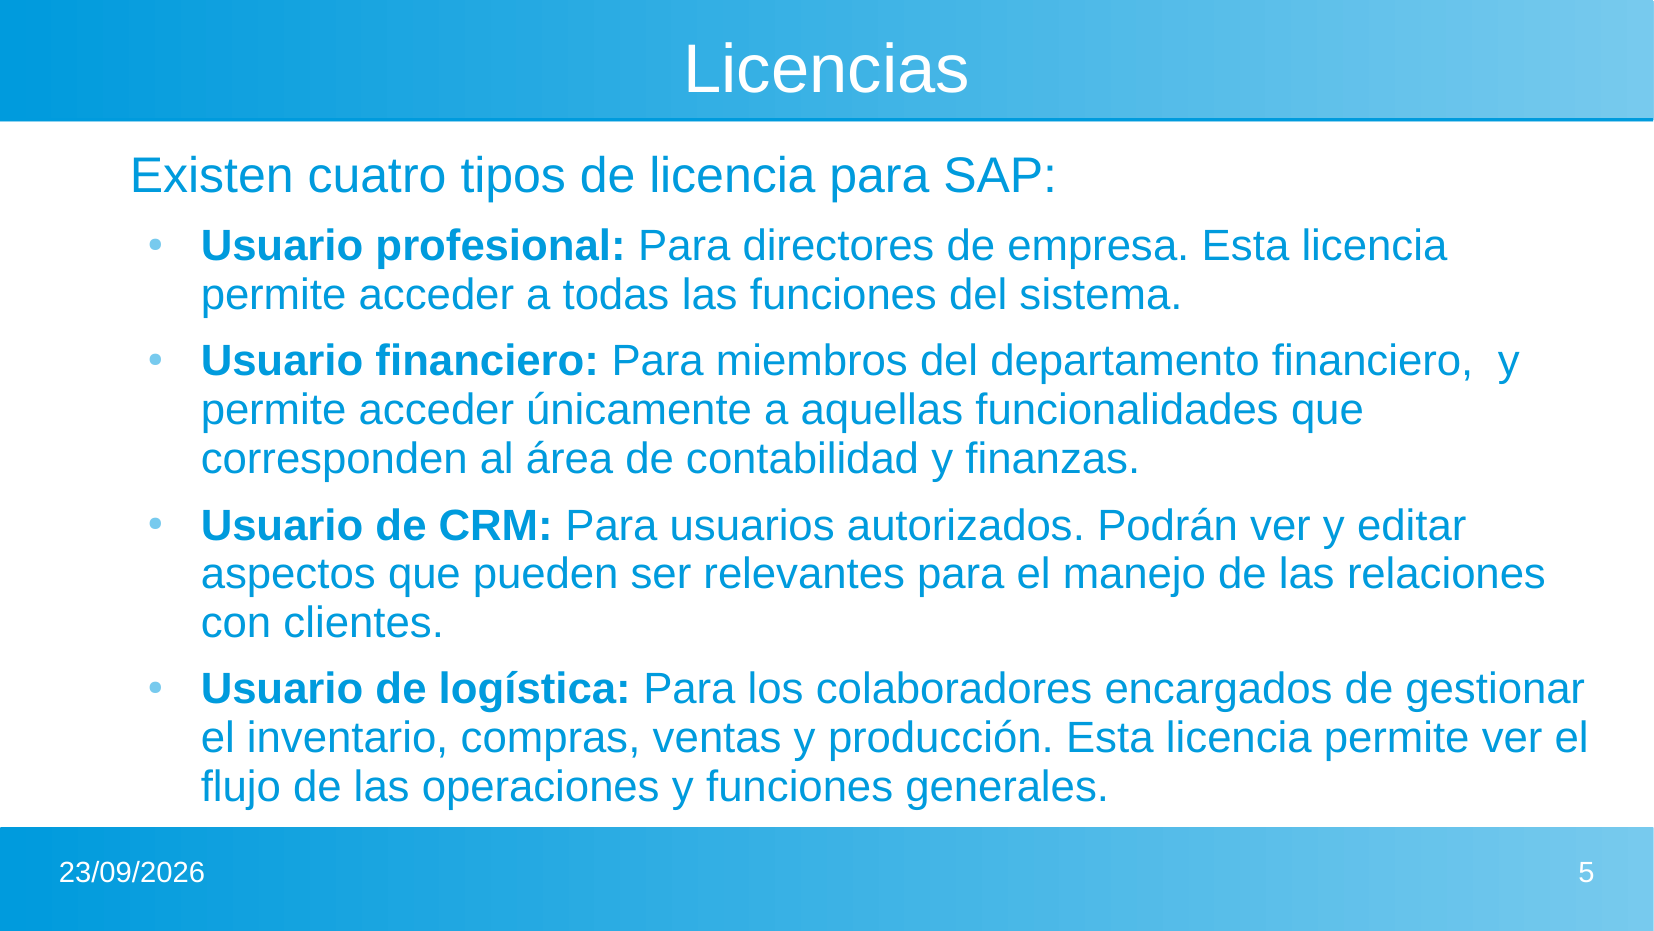

# Licencias
Existen cuatro tipos de licencia para SAP:
Usuario profesional: Para directores de empresa. Esta licencia permite acceder a todas las funciones del sistema.
Usuario financiero: Para miembros del departamento financiero, y permite acceder únicamente a aquellas funcionalidades que corresponden al área de contabilidad y finanzas.
Usuario de CRM: Para usuarios autorizados. Podrán ver y editar aspectos que pueden ser relevantes para el manejo de las relaciones con clientes.
Usuario de logística: Para los colaboradores encargados de gestionar el inventario, compras, ventas y producción. Esta licencia permite ver el flujo de las operaciones y funciones generales.
5